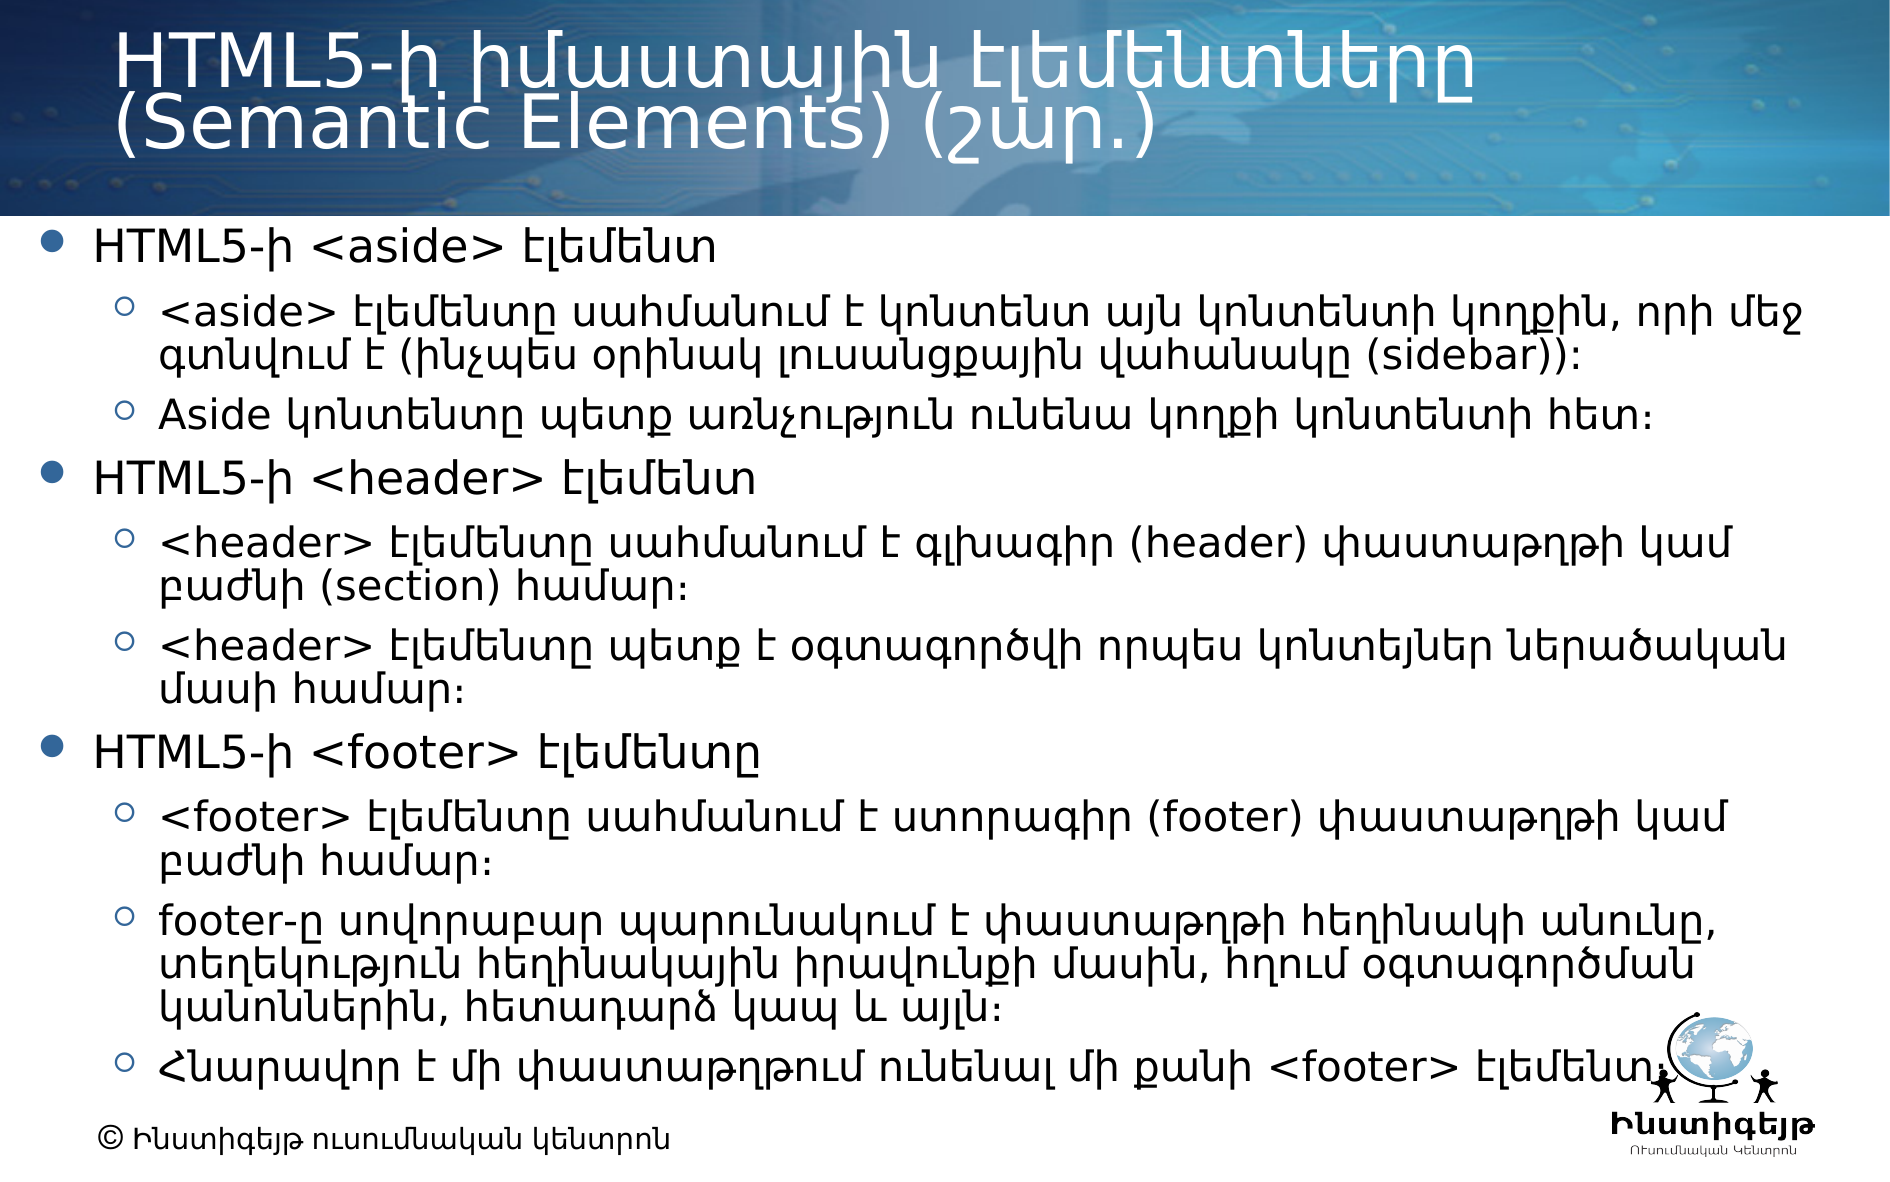

HTML5-ի իմաստային էլեմենտները
(Semantic Elements) (շար.)
# HTML5-ի <aside> էլեմենտ
<aside> էլեմենտը սահմանում է կոնտենտ այն կոնտենտի կողքին, որի մեջ գտնվում է (ինչպես օրինակ լուսանցքային վահանակը (sidebar)):
Aside կոնտենտը պետք առնչություն ունենա կողքի կոնտենտի հետ։
HTML5-ի <header> էլեմենտ
<header> էլեմենտը սահմանում է գլխագիր (header) փաստաթղթի կամ բաժնի (section) համար։
<header> էլեմենտը պետք է օգտագործվի որպես կոնտեյներ ներածական մասի համար։
HTML5-ի <footer> էլեմենտը
<footer> էլեմենտը սահմանում է ստորագիր (footer) փաստաթղթի կամ բաժնի համար։
footer-ը սովորաբար պարունակում է փաստաթղթի հեղինակի անունը, տեղեկություն հեղինակային իրավունքի մասին, հղում օգտագործման կանոններին, հետադարձ կապ և այլն։
Հնարավոր է մի փաստաթղթում ունենալ մի քանի <footer> էլեմենտ։